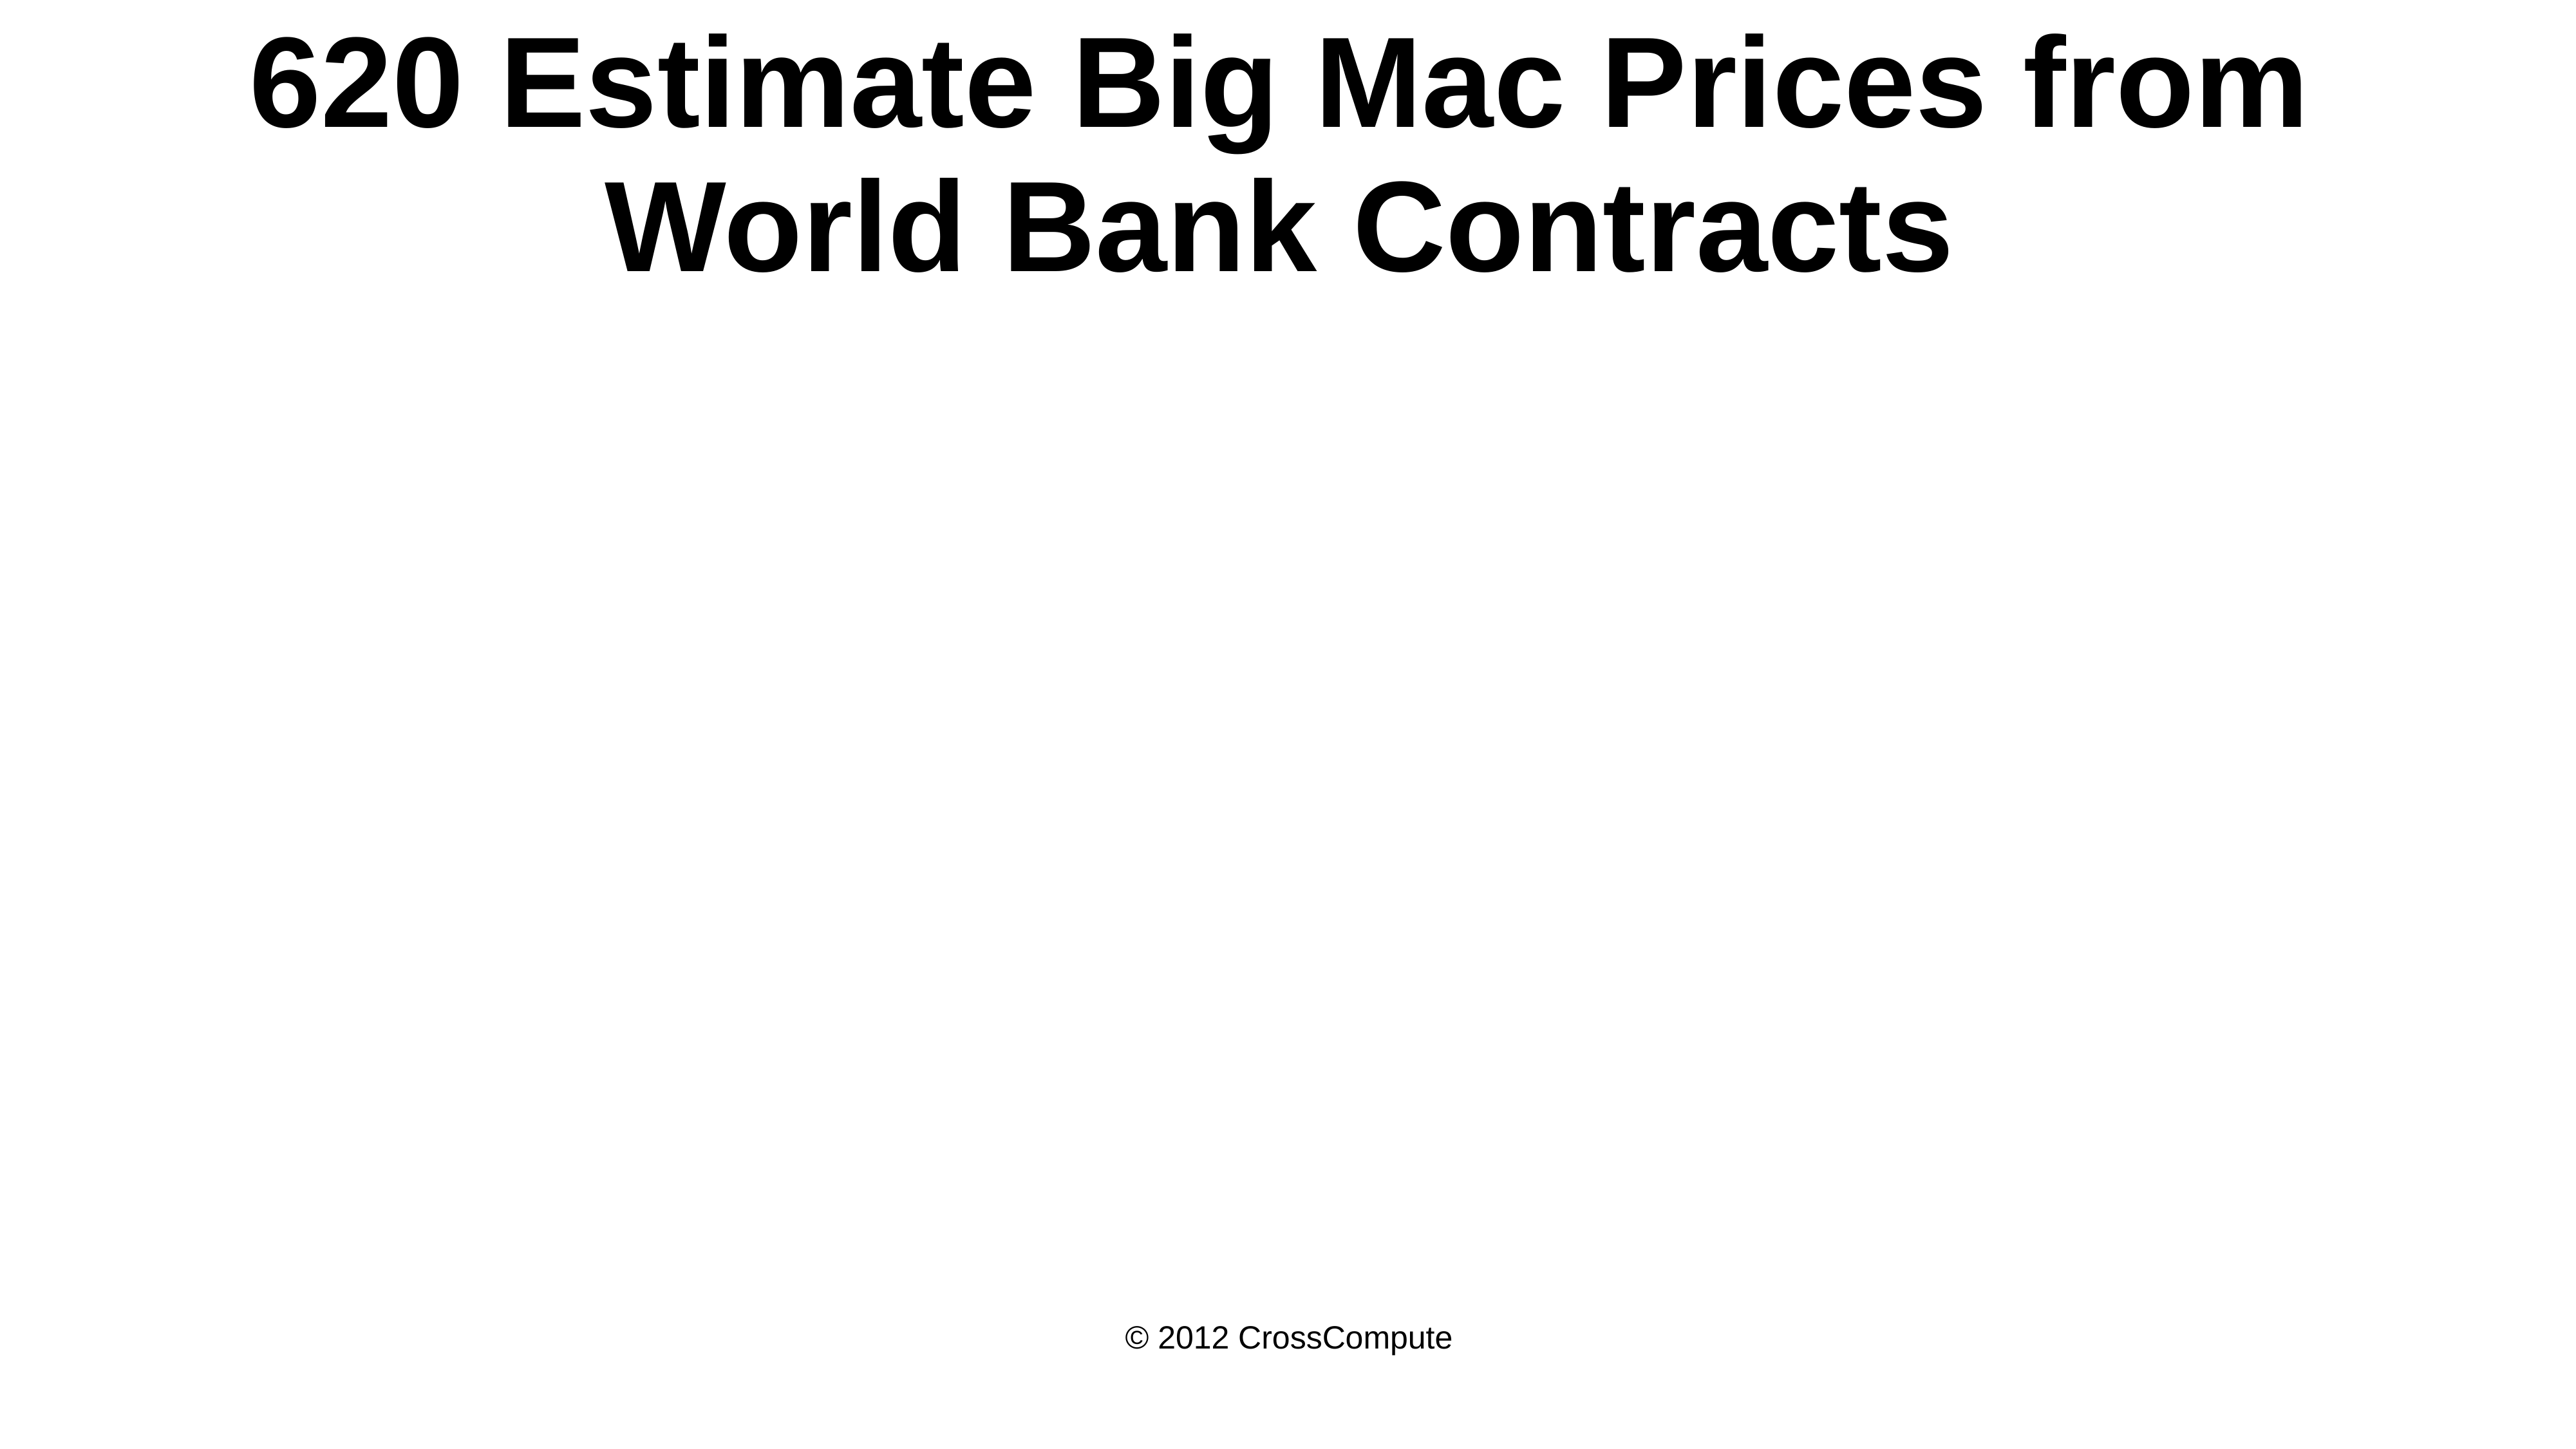

# 620 Estimate Big Mac Prices from World Bank Contracts
© 2012 CrossCompute